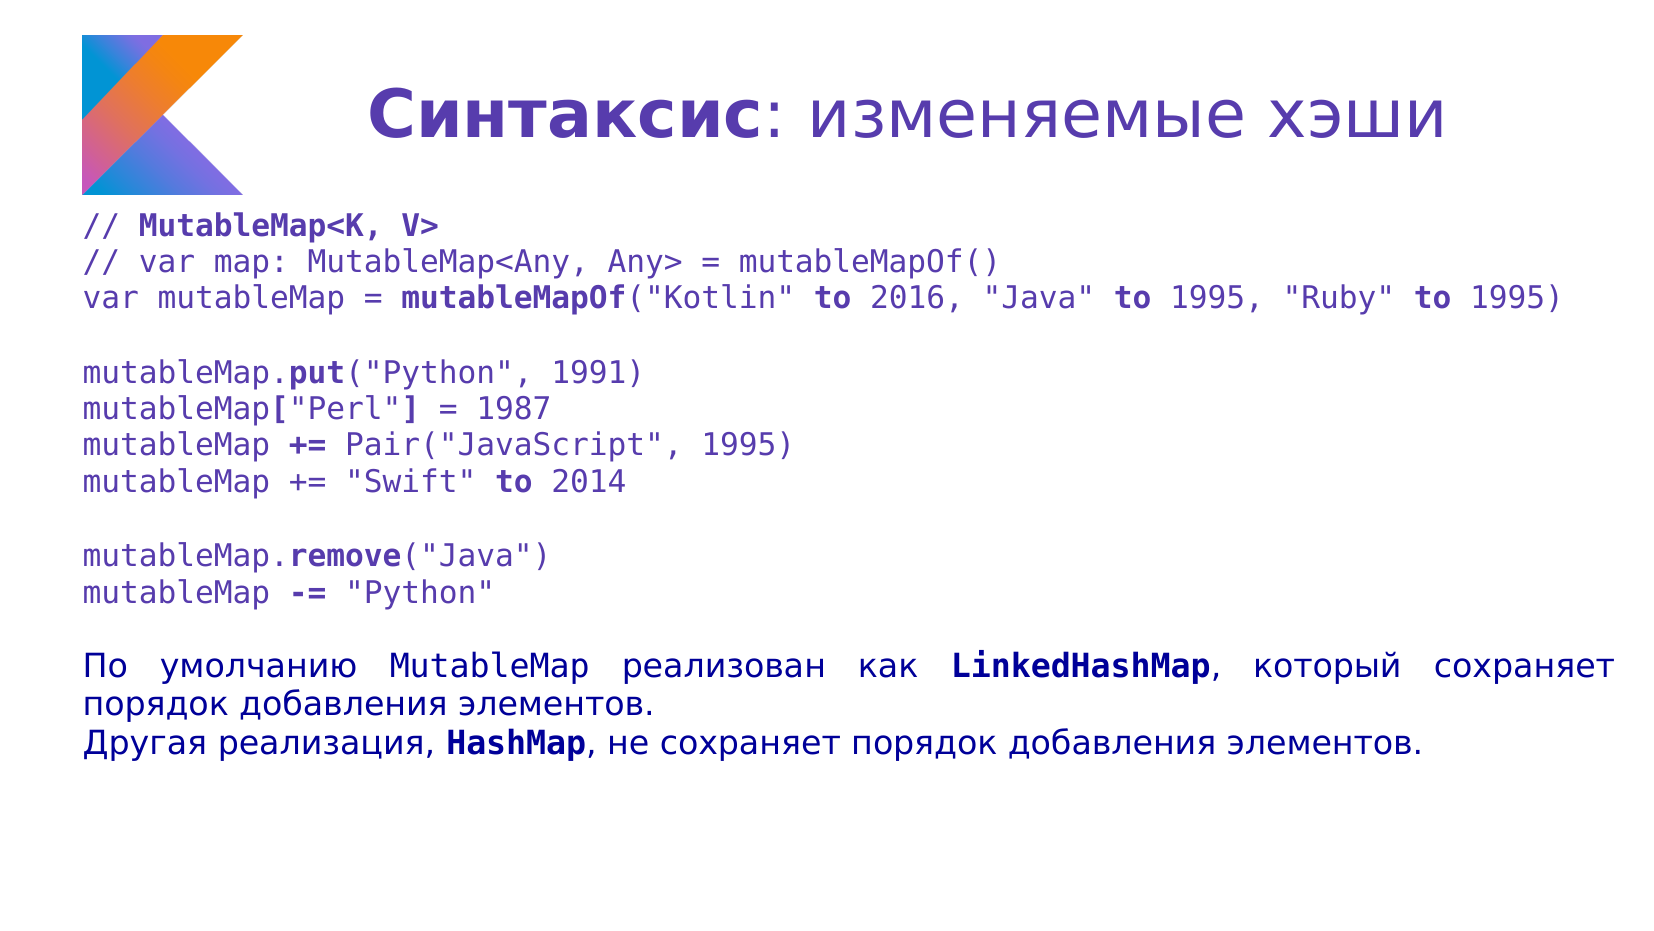

# Синтаксис: изменяемые хэши
// MutableMap<K, V>
// var map: MutableMap<Any, Any> = mutableMapOf()
var mutableMap = mutableMapOf("Kotlin" to 2016, "Java" to 1995, "Ruby" to 1995)
mutableMap.put("Python", 1991)
mutableMap["Perl"] = 1987
mutableMap += Pair("JavaScript", 1995)
mutableMap += "Swift" to 2014
mutableMap.remove("Java")
mutableMap -= "Python"
По умолчанию MutableMap реализован как LinkedHashMap, который сохраняет порядок добавления элементов.
Другая реализация, HashMap, не сохраняет порядок добавления элементов.